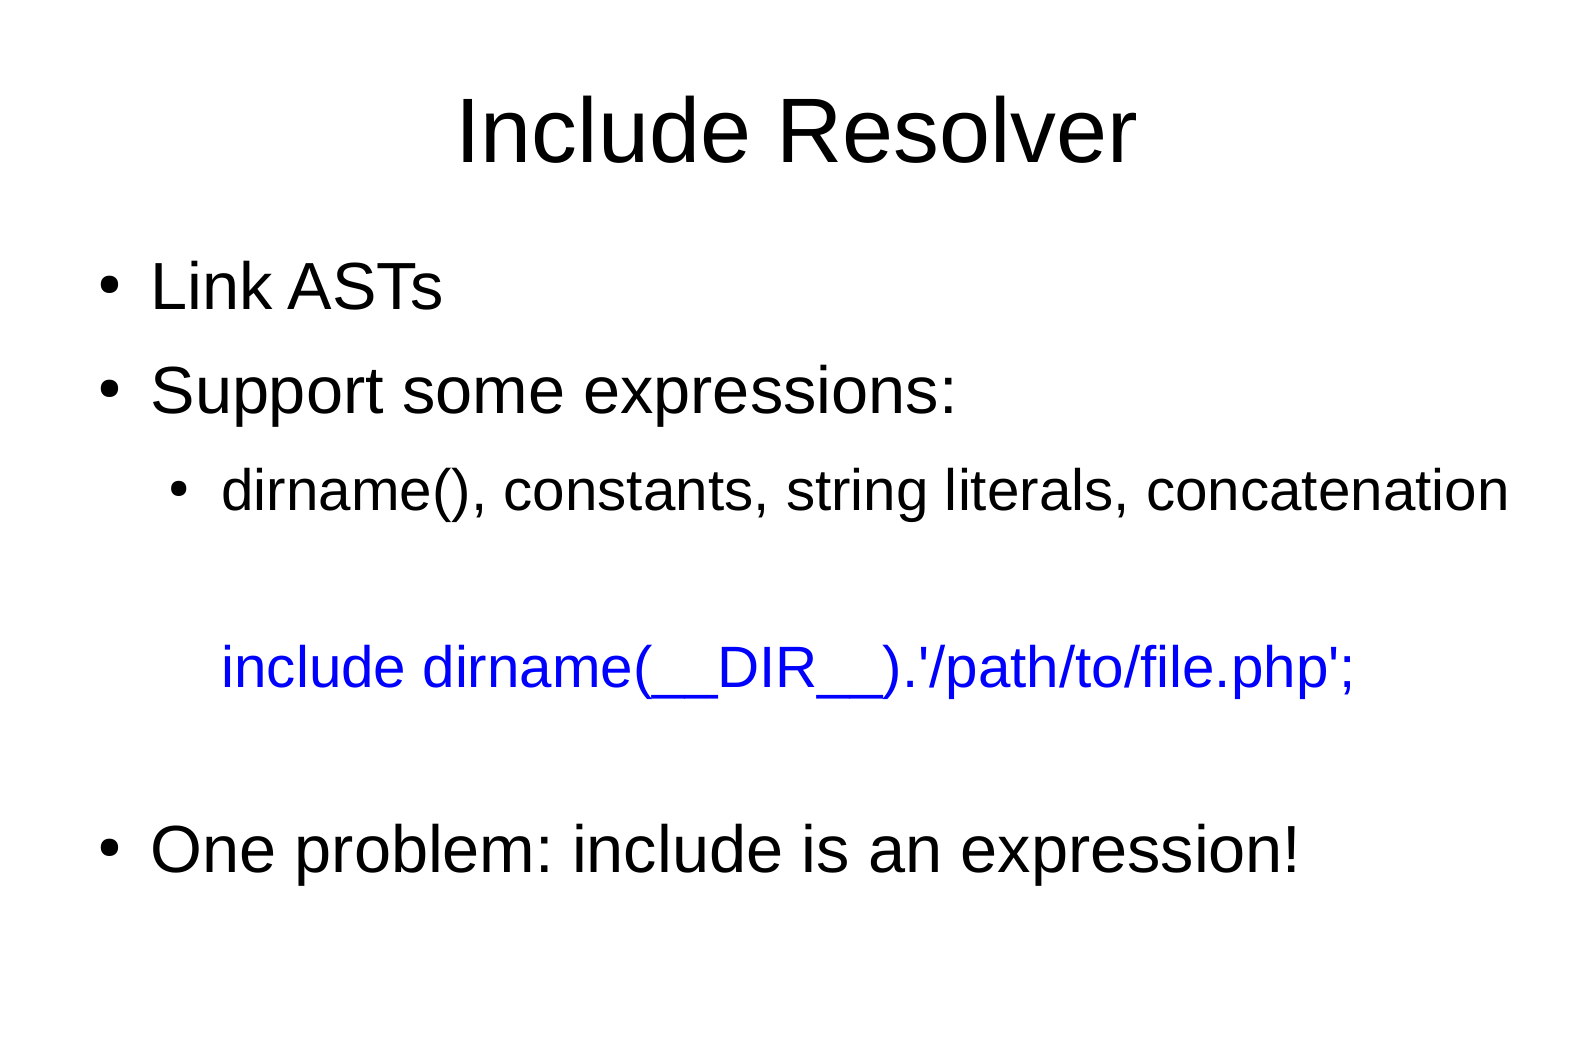

# Include Resolver
Link ASTs
Support some expressions:
dirname(), constants, string literals, concatenation
include dirname(__DIR__).'/path/to/file.php';
One problem: include is an expression!